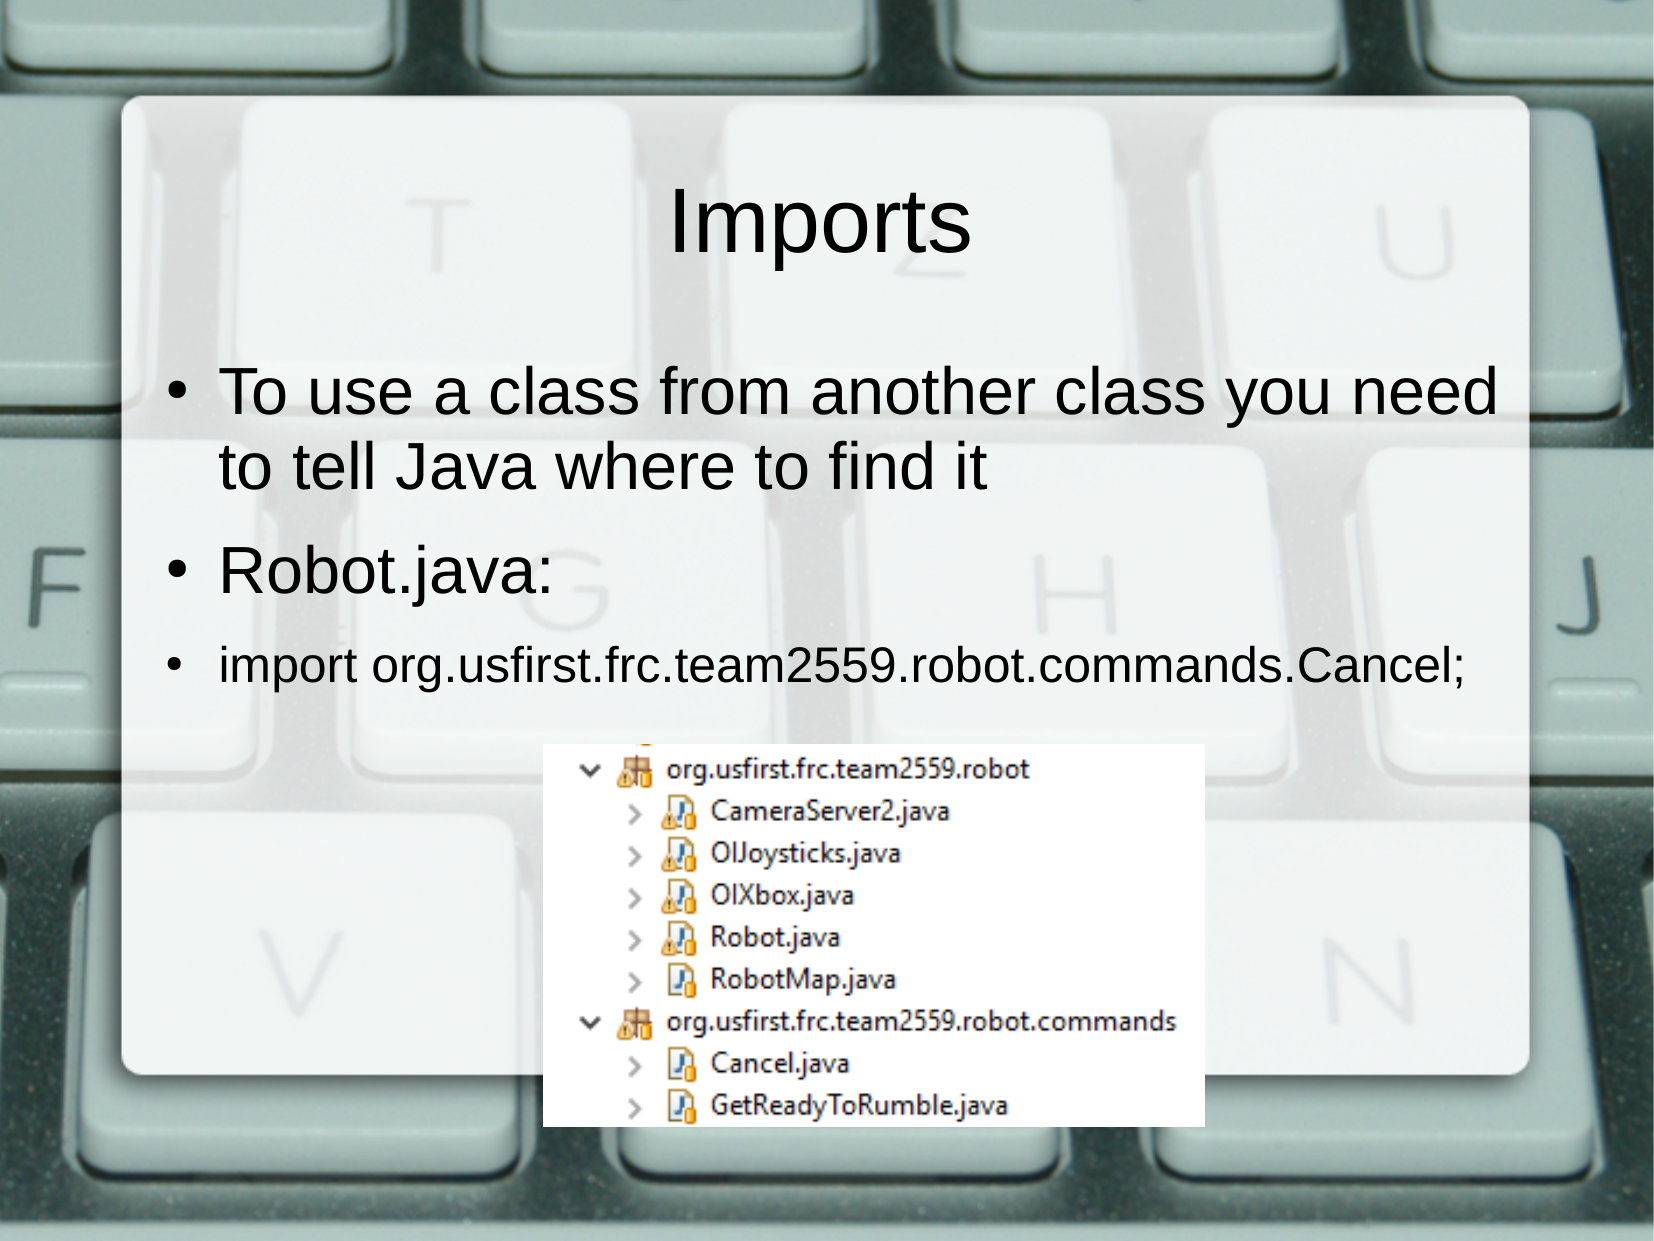

# Imports
To use a class from another class you need to tell Java where to find it
Robot.java:
import org.usfirst.frc.team2559.robot.commands.Cancel;